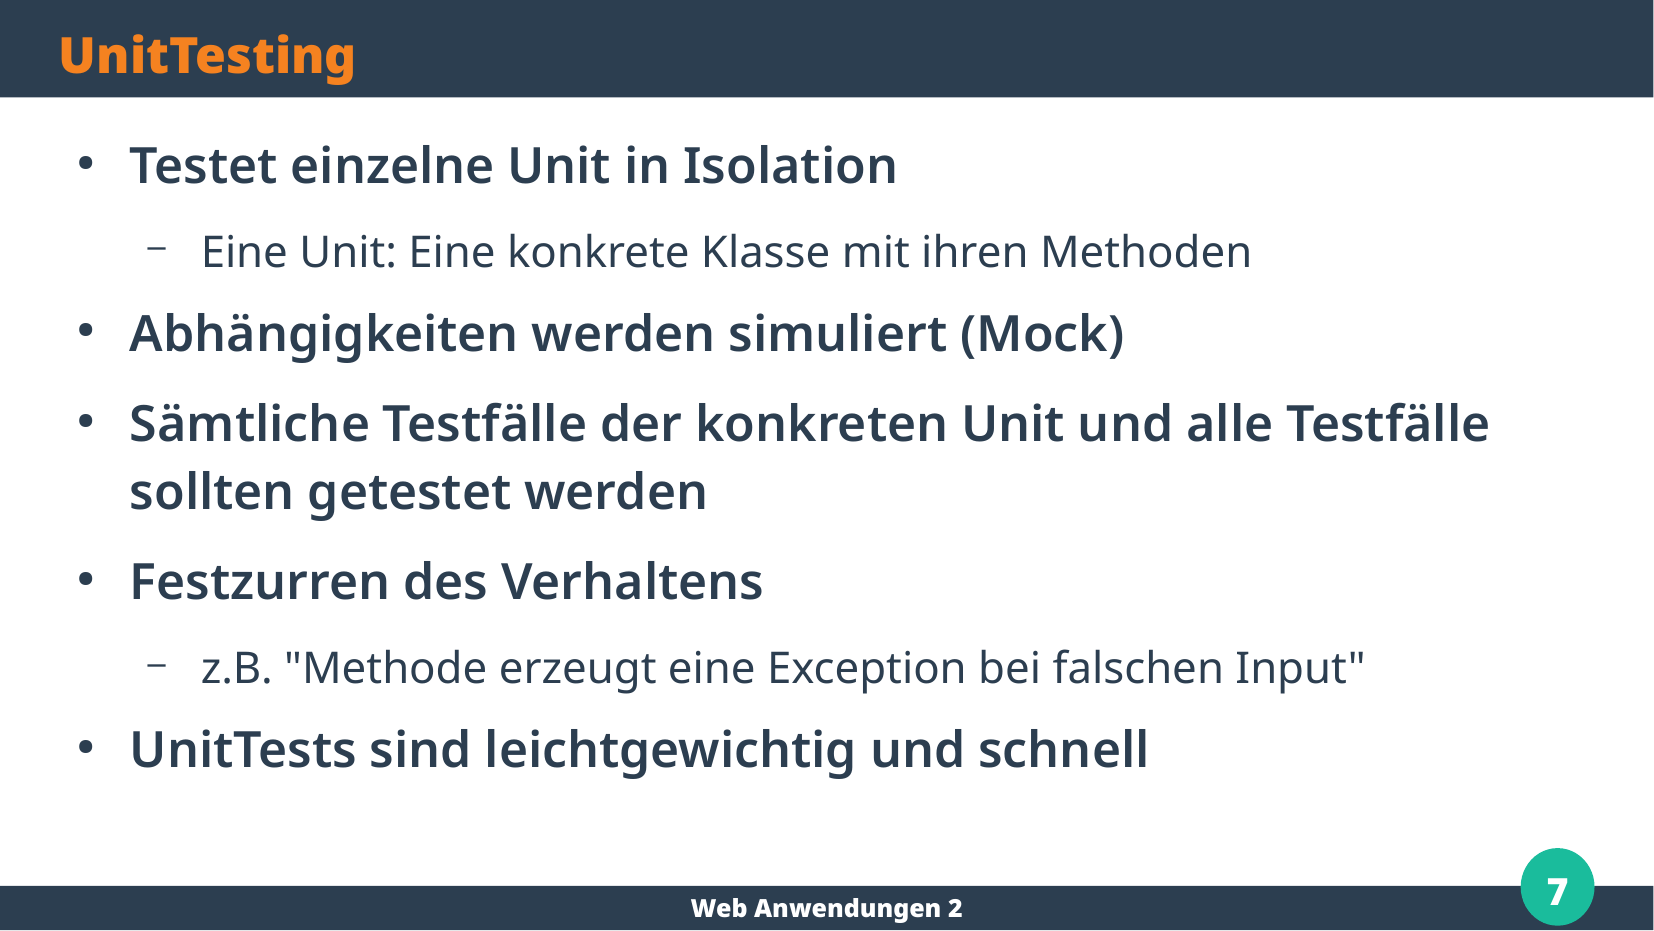

# UnitTesting
Testet einzelne Unit in Isolation
Eine Unit: Eine konkrete Klasse mit ihren Methoden
Abhängigkeiten werden simuliert (Mock)
Sämtliche Testfälle der konkreten Unit und alle Testfälle sollten getestet werden
Festzurren des Verhaltens
z.B. "Methode erzeugt eine Exception bei falschen Input"
UnitTests sind leichtgewichtig und schnell
7